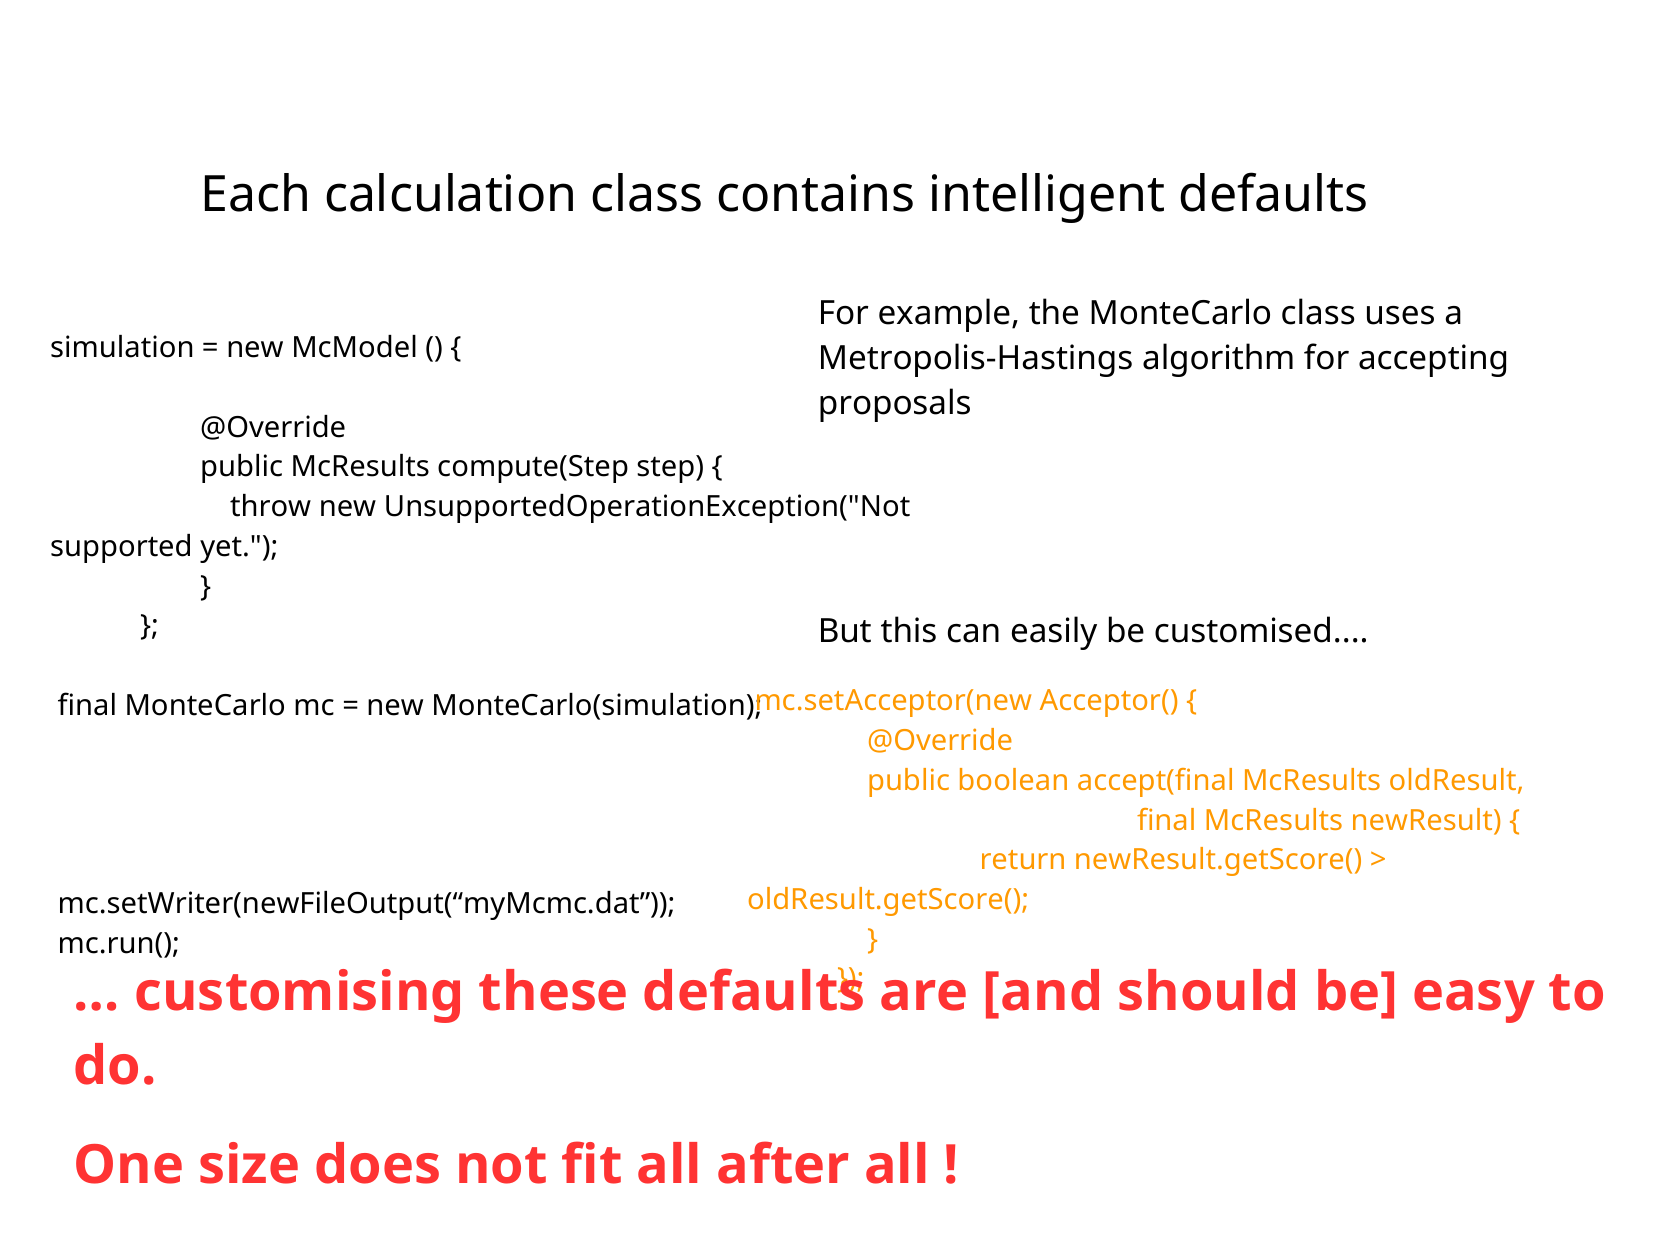

Each calculation class contains intelligent defaults
For example, the MonteCarlo class uses a Metropolis-Hastings algorithm for accepting proposals
simulation = new McModel () {
 @Override
 public McResults compute(Step step) {
 throw new UnsupportedOperationException("Not supported yet.");
 }
 };
 final MonteCarlo mc = new MonteCarlo(simulation);
 mc.setWriter(newFileOutput(“myMcmc.dat”));
 mc.run();
But this can easily be customised....
 mc.setAcceptor(new Acceptor() {
 @Override
 public boolean accept(final McResults oldResult,
 final McResults newResult) {
 return newResult.getScore() > oldResult.getScore();
 }
 });
… customising these defaults are [and should be] easy to do.
One size does not fit all after all !